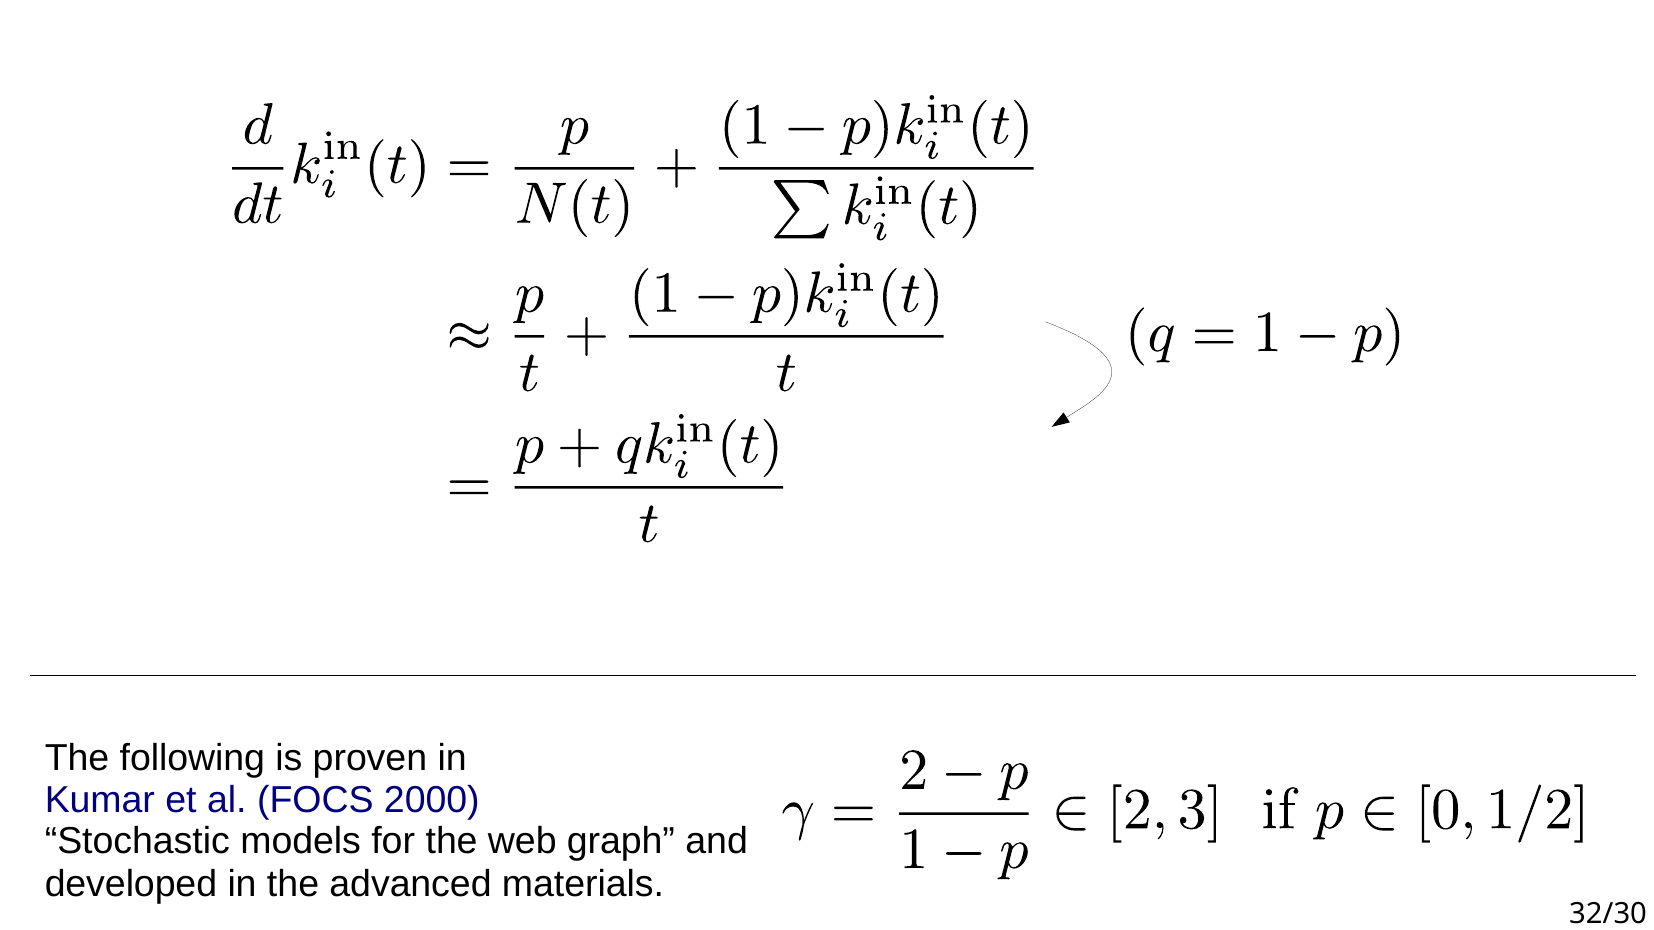

The following is proven in
Kumar et al. (FOCS 2000)
“Stochastic models for the web graph” and developed in the advanced materials.
32